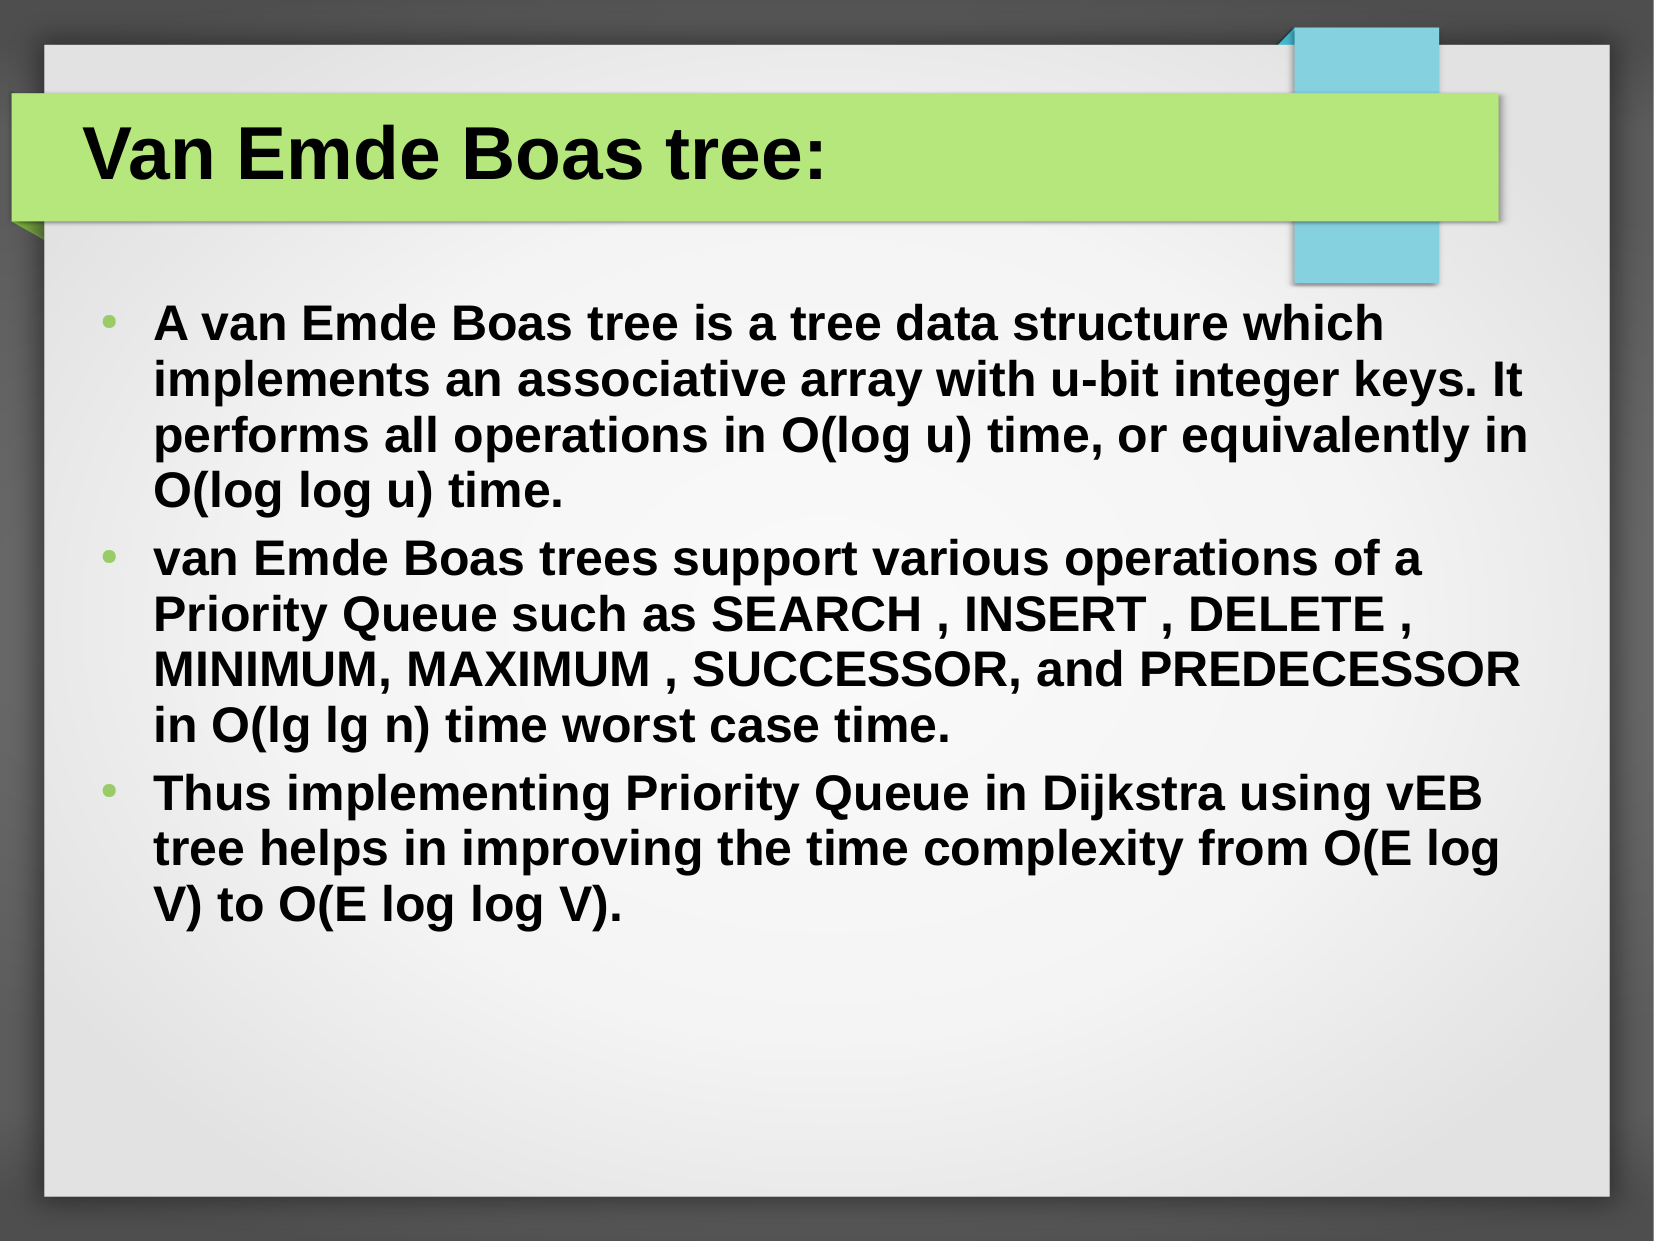

# Van Emde Boas tree:
A van Emde Boas tree is a tree data structure which implements an associative array with u-bit integer keys. It performs all operations in O(log u) time, or equivalently in O(log log u) time.
van Emde Boas trees support various operations of a Priority Queue such as SEARCH , INSERT , DELETE , MINIMUM, MAXIMUM , SUCCESSOR, and PREDECESSOR in O(lg lg n) time worst case time.
Thus implementing Priority Queue in Dijkstra using vEB tree helps in improving the time complexity from O(E log V) to O(E log log V).